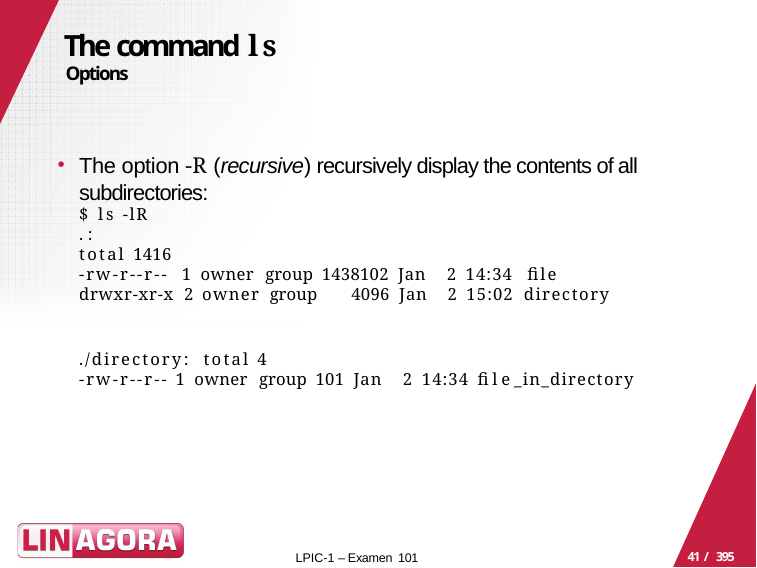

The command ls
Options
The option -R (recursive) recursively display the contents of all subdirectories:
$ ls -lR
.:
total 1416
-rw-r--r-- 1 owner group 1438102 Jan 2 14:34 file
drwxr-xr-x 2 owner group 4096 Jan 2 15:02 directory
./directory: total 4
-rw-r--r-- 1 owner group 101 Jan 2 14:34 file_in_directory
LPIC-1 – Examen 101